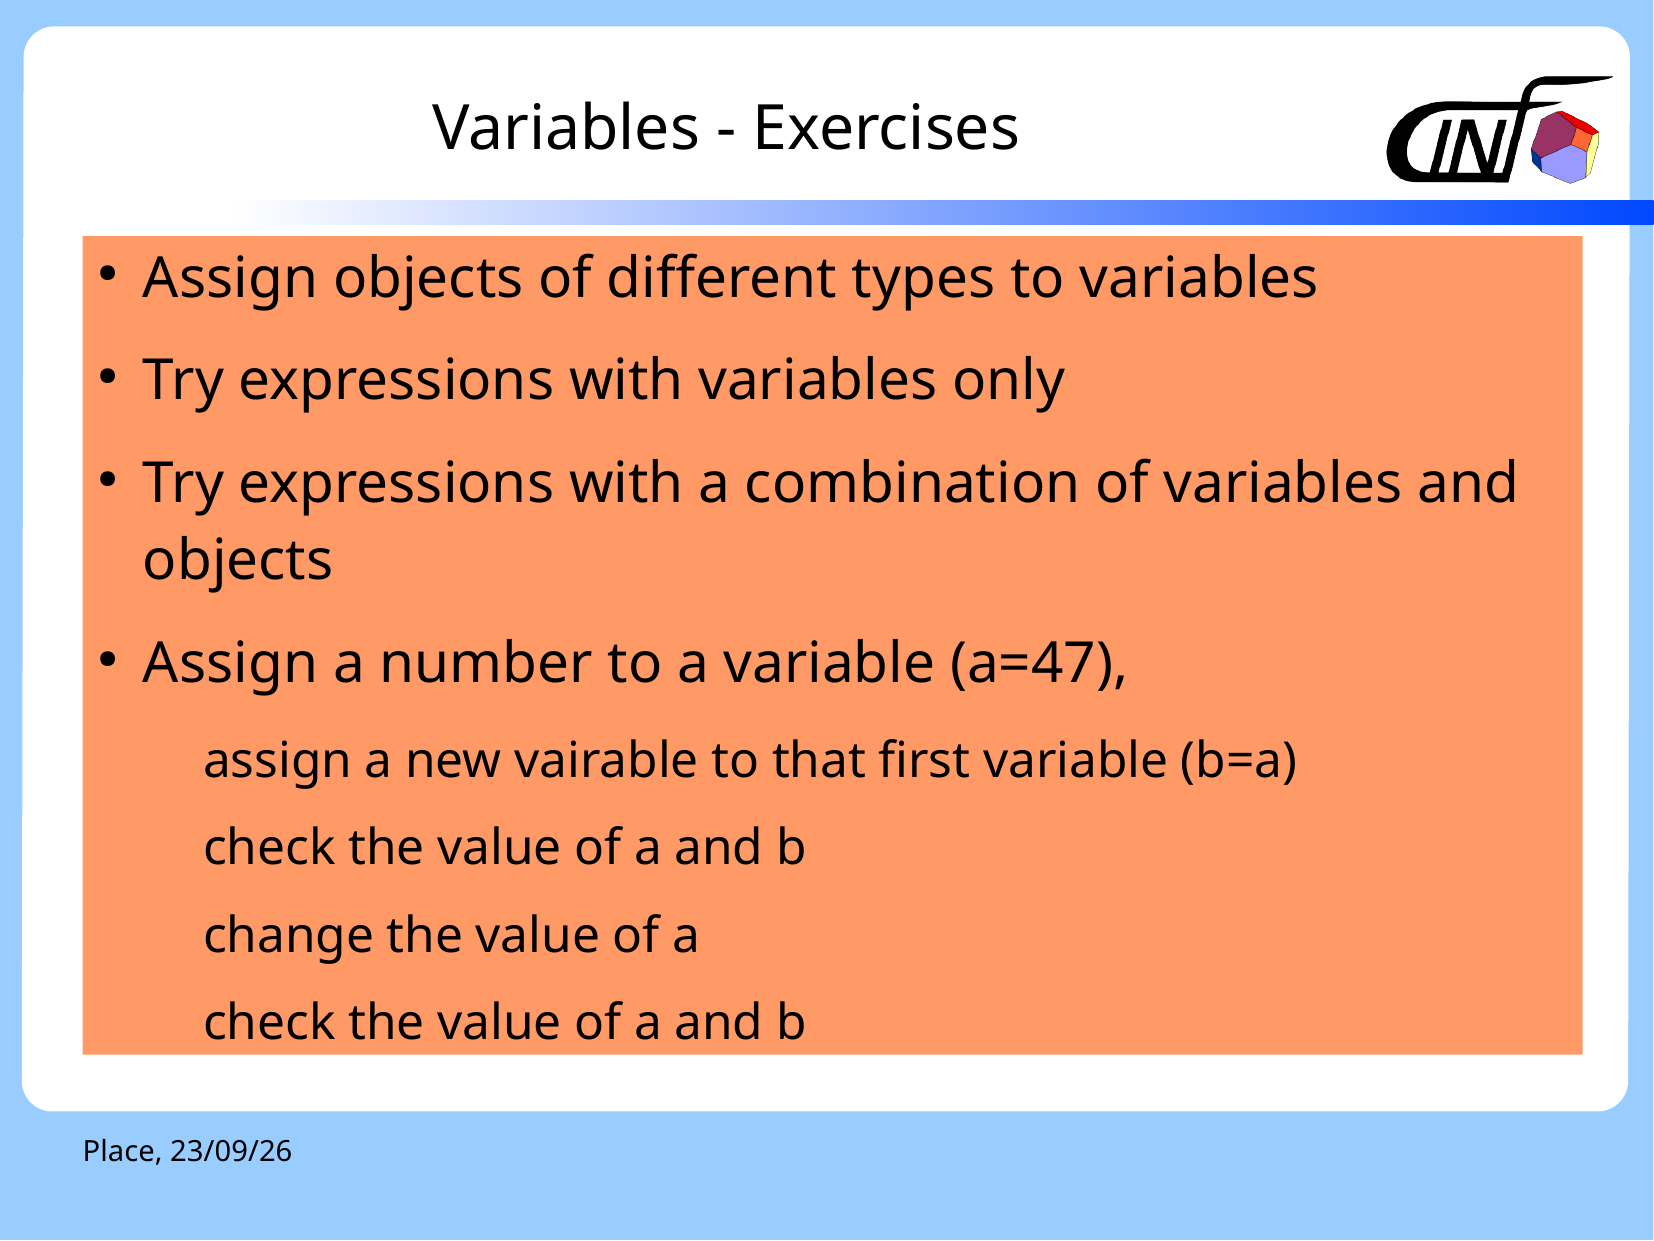

# Variables - Exercises
Assign objects of different types to variables
Try expressions with variables only
Try expressions with a combination of variables and objects
Assign a number to a variable (a=47),
assign a new vairable to that first variable (b=a)
check the value of a and b
change the value of a
check the value of a and b